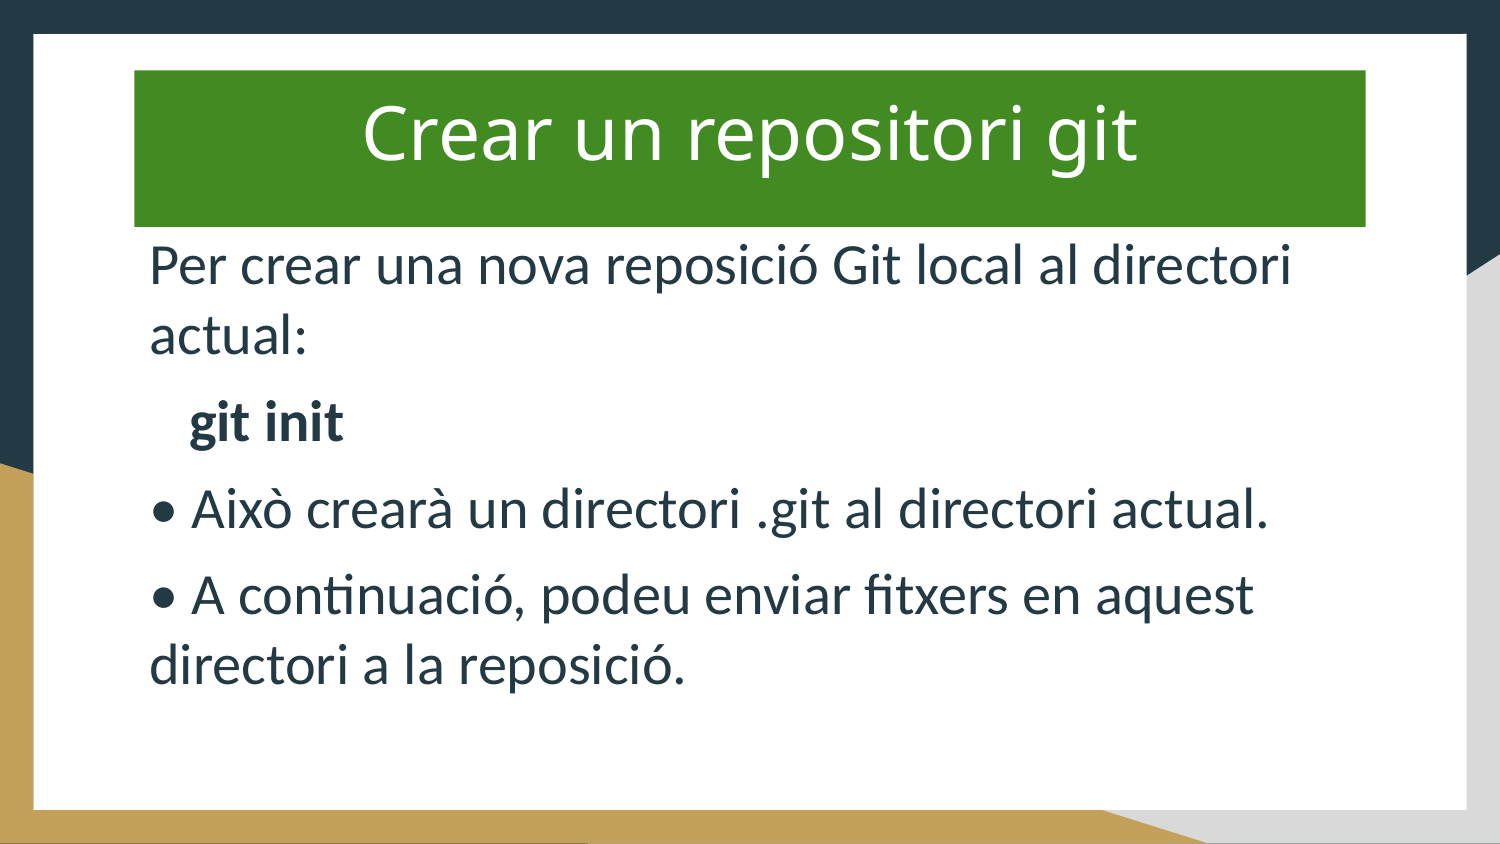

# Crear un repositori git
Per crear una nova reposició Git local al directori actual:
 git init
• Això crearà un directori .git al directori actual.
• A continuació, podeu enviar fitxers en aquest directori a la reposició.